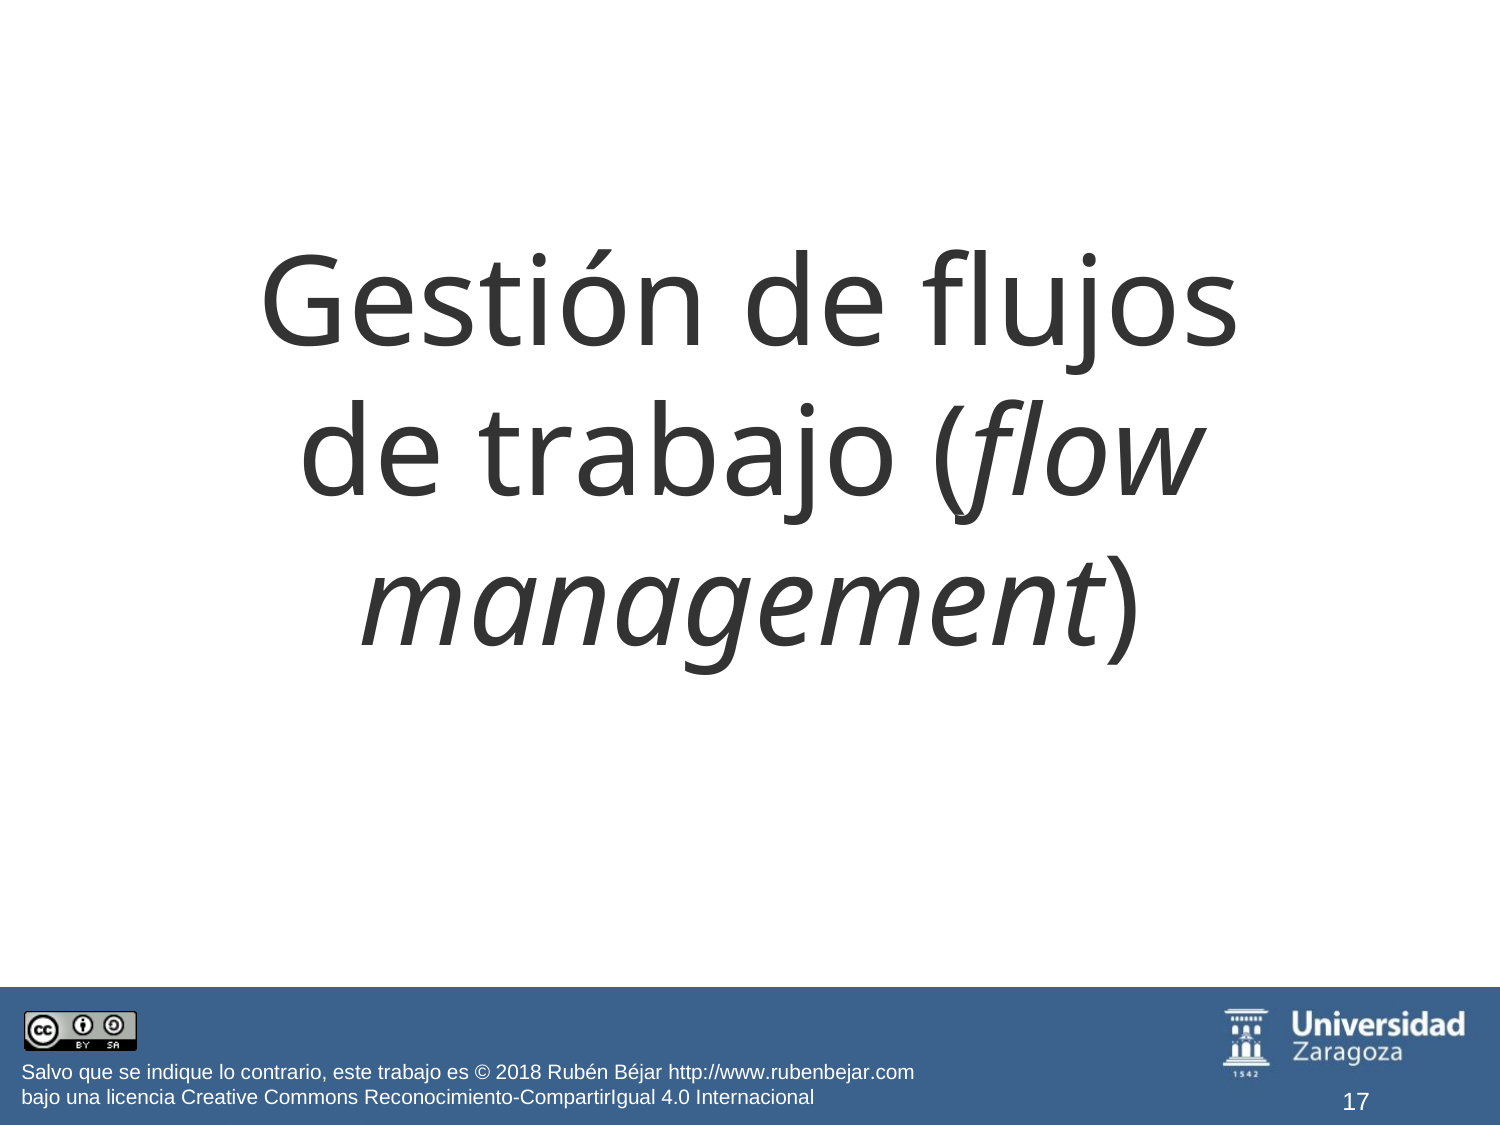

Gestión de flujos de trabajo (flow management)